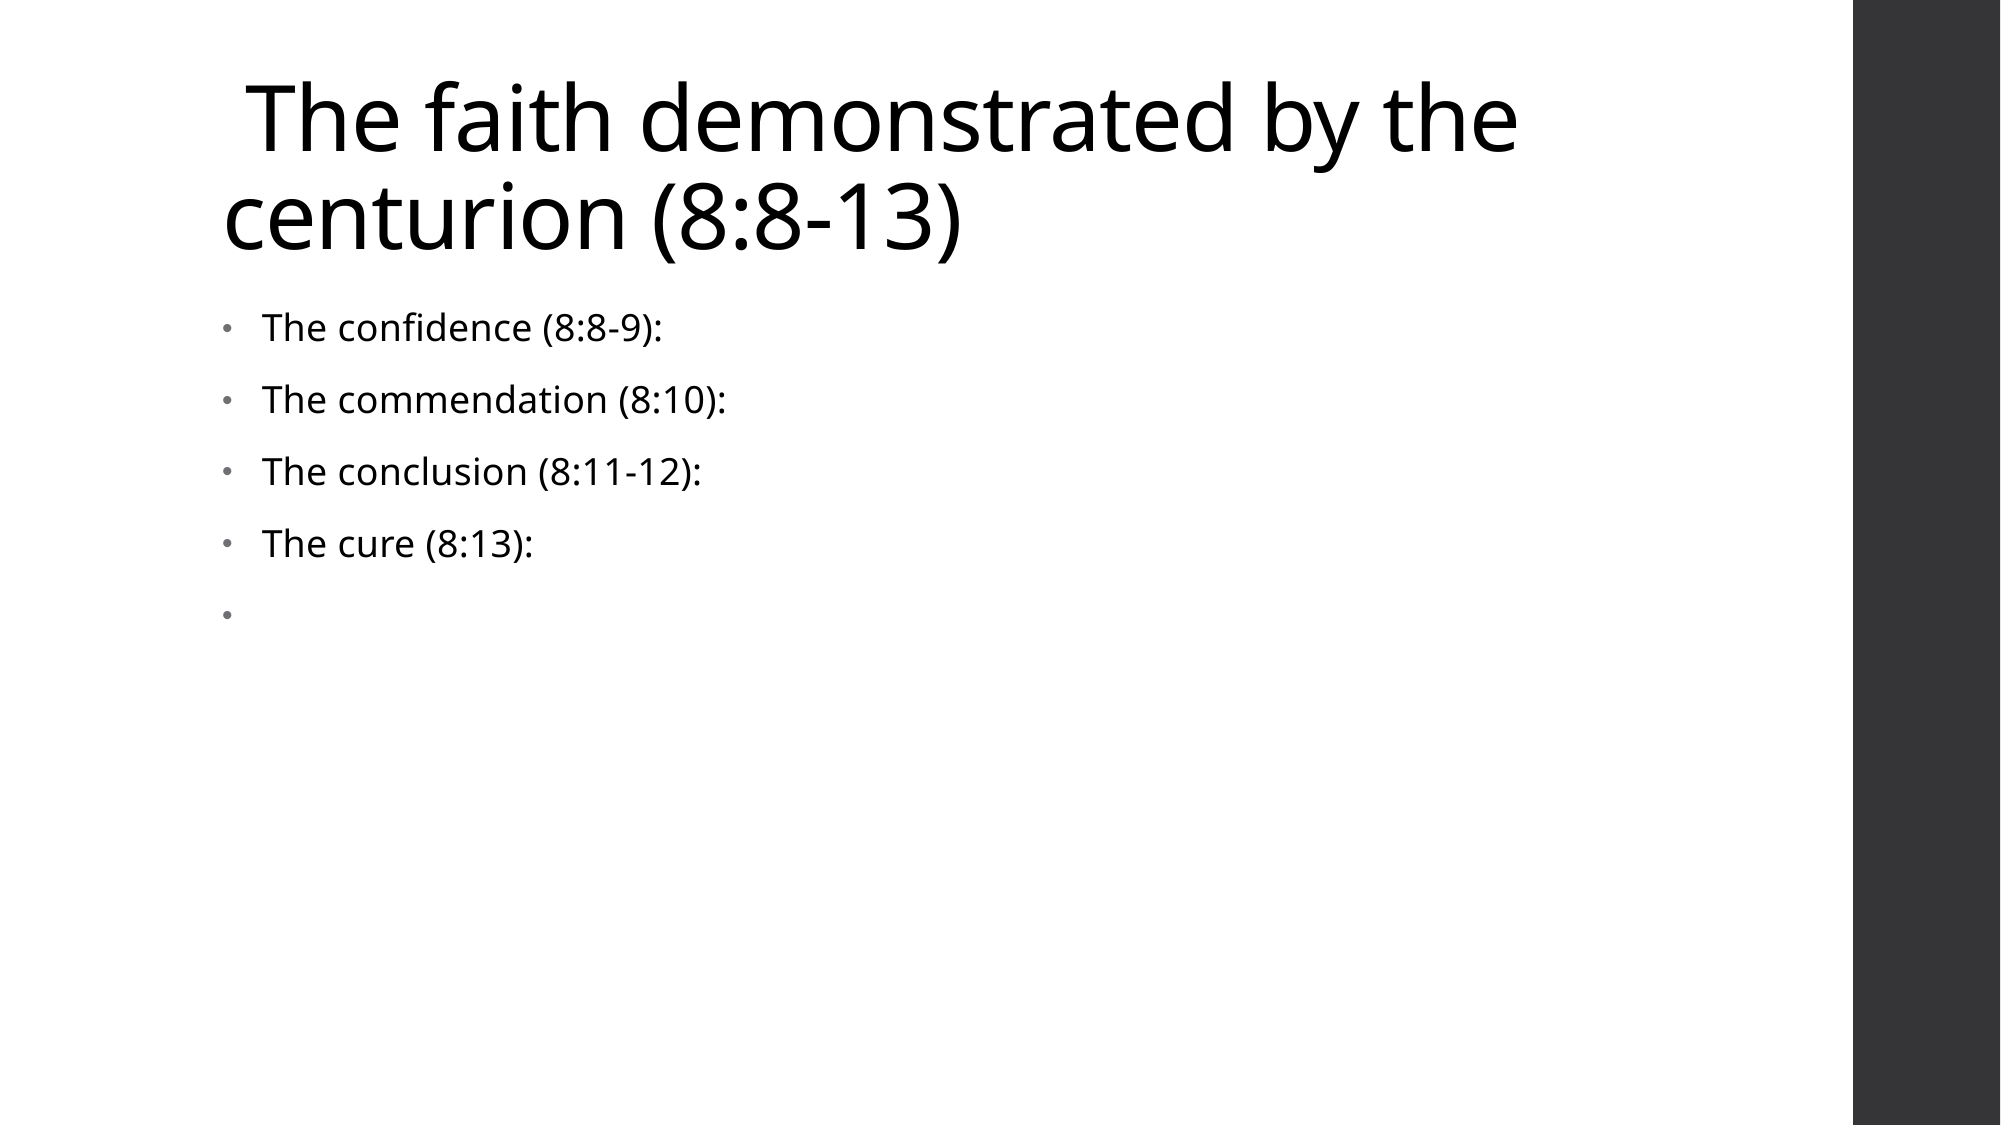

# The faith demonstrated by the centurion (8:8-13)
 The confidence (8:8-9):
 The commendation (8:10):
 The conclusion (8:11-12):
 The cure (8:13):